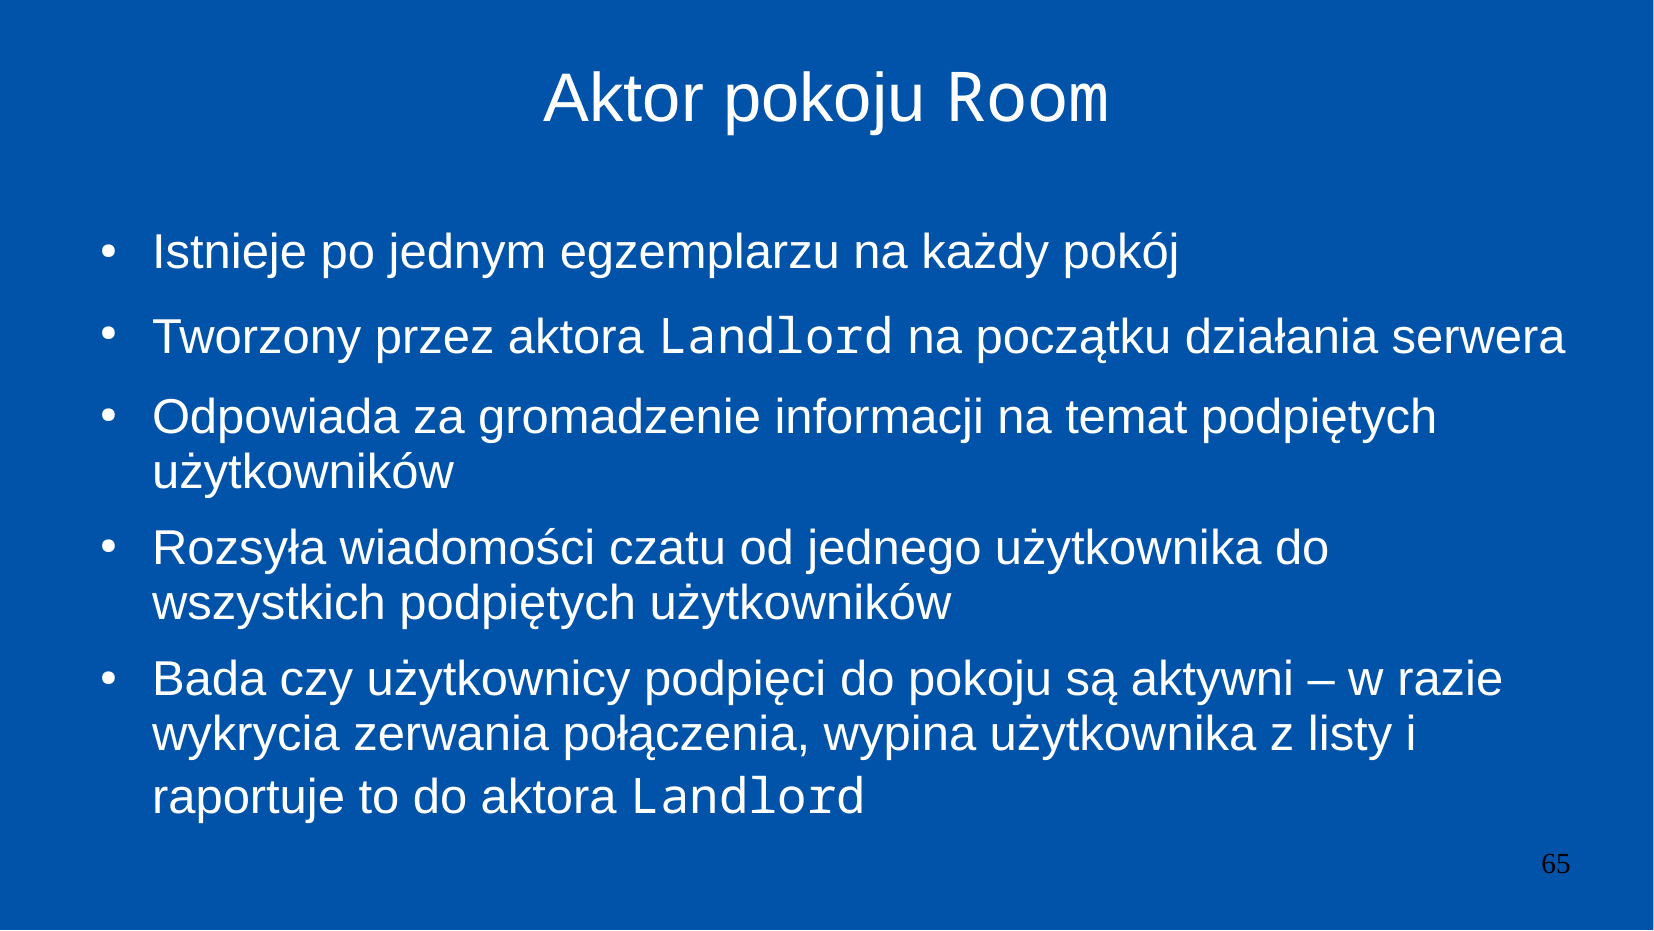

# Aktor pokoju Room
Istnieje po jednym egzemplarzu na każdy pokój
Tworzony przez aktora Landlord na początku działania serwera
Odpowiada za gromadzenie informacji na temat podpiętych użytkowników
Rozsyła wiadomości czatu od jednego użytkownika do wszystkich podpiętych użytkowników
Bada czy użytkownicy podpięci do pokoju są aktywni – w razie wykrycia zerwania połączenia, wypina użytkownika z listy i raportuje to do aktora Landlord
65